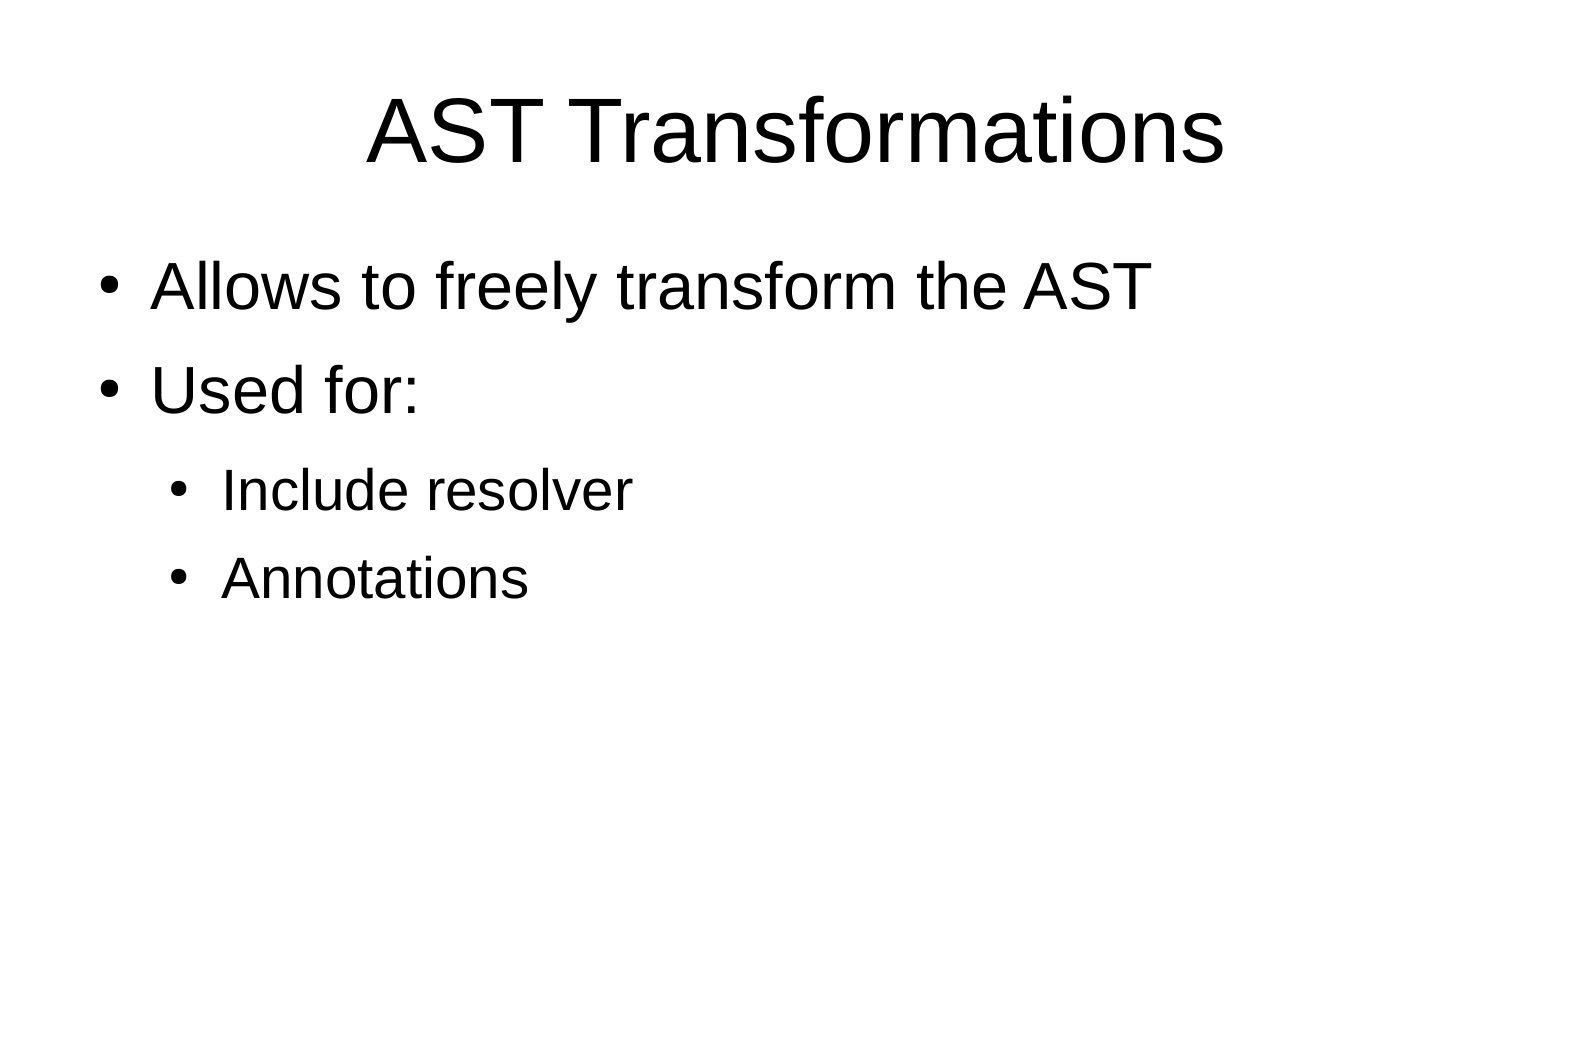

# AST Transformations
Allows to freely transform the AST
Used for:
Include resolver
Annotations